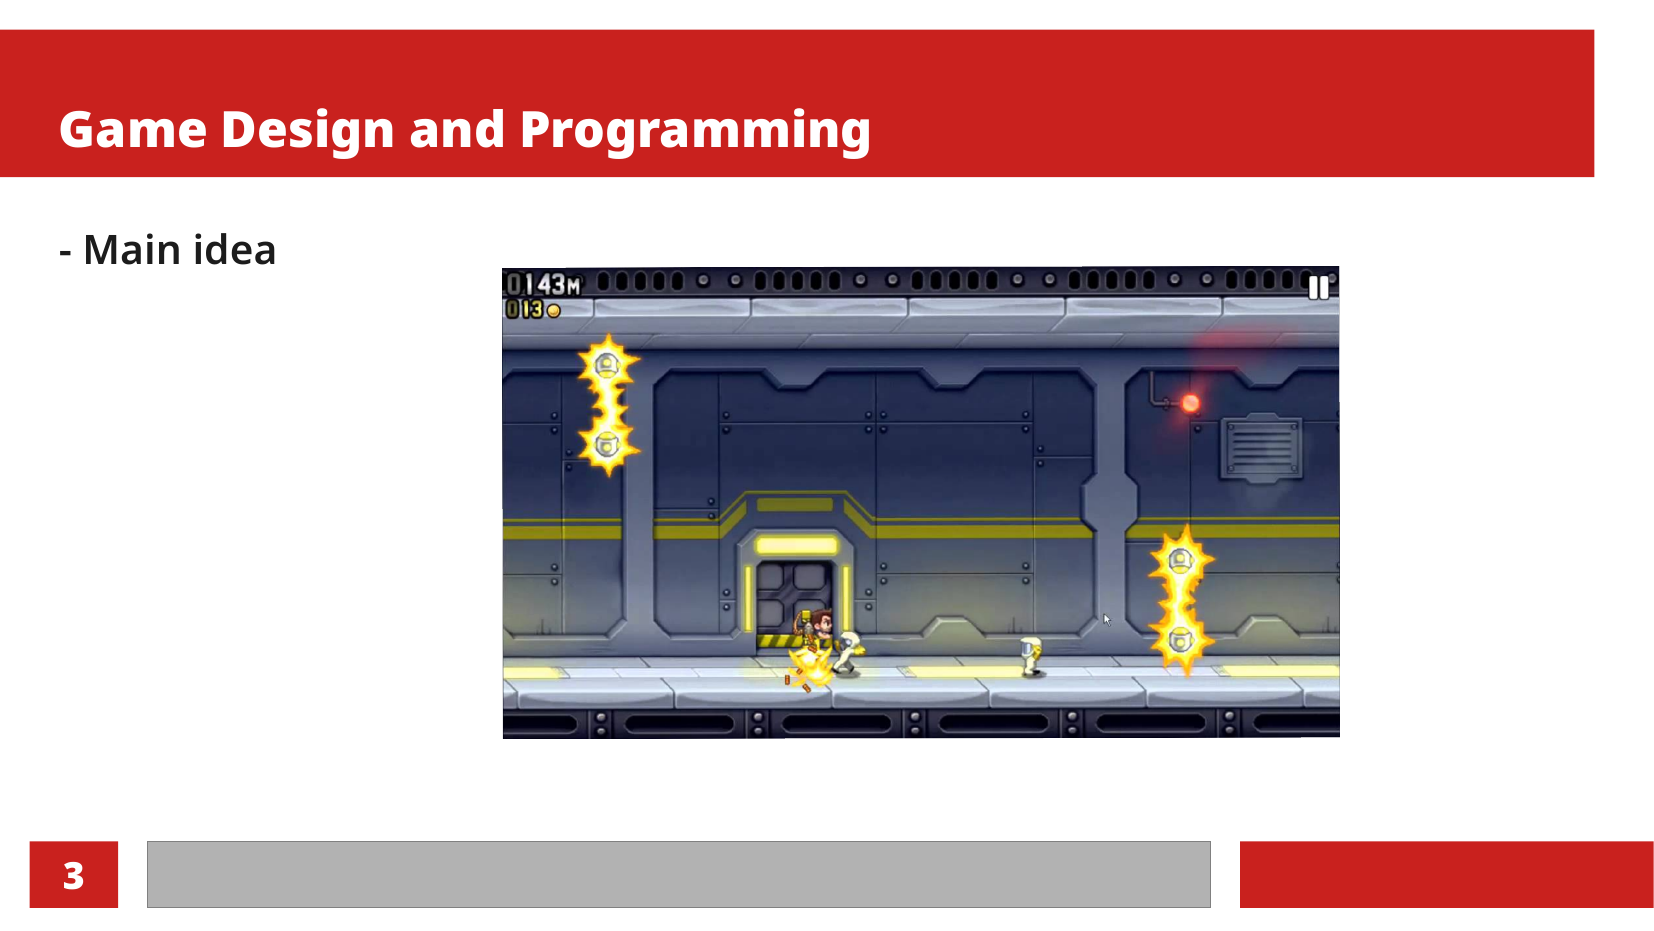

# Game Design and Programming
- Main idea
3